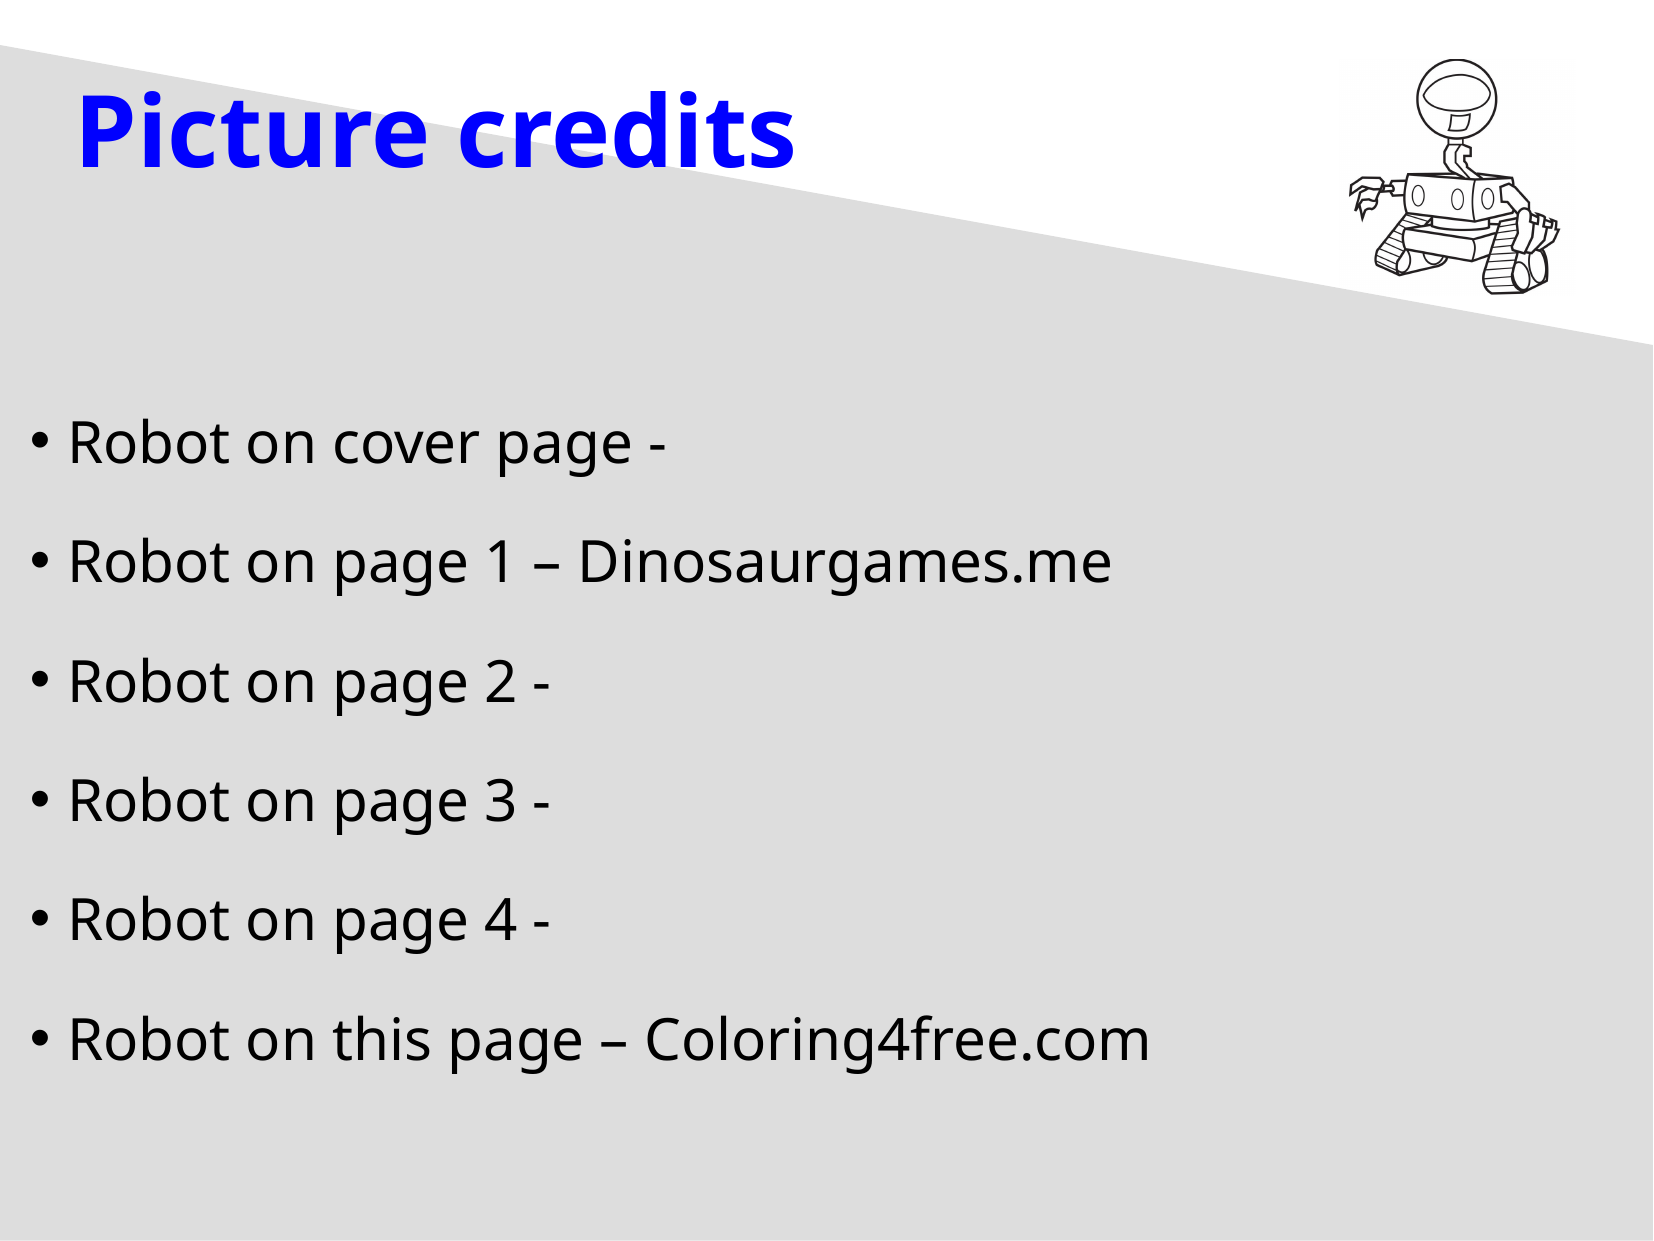

Picture credits
Robot on cover page -
Robot on page 1 – Dinosaurgames.me
Robot on page 2 -
Robot on page 3 -
Robot on page 4 -
Robot on this page – Coloring4free.com
14